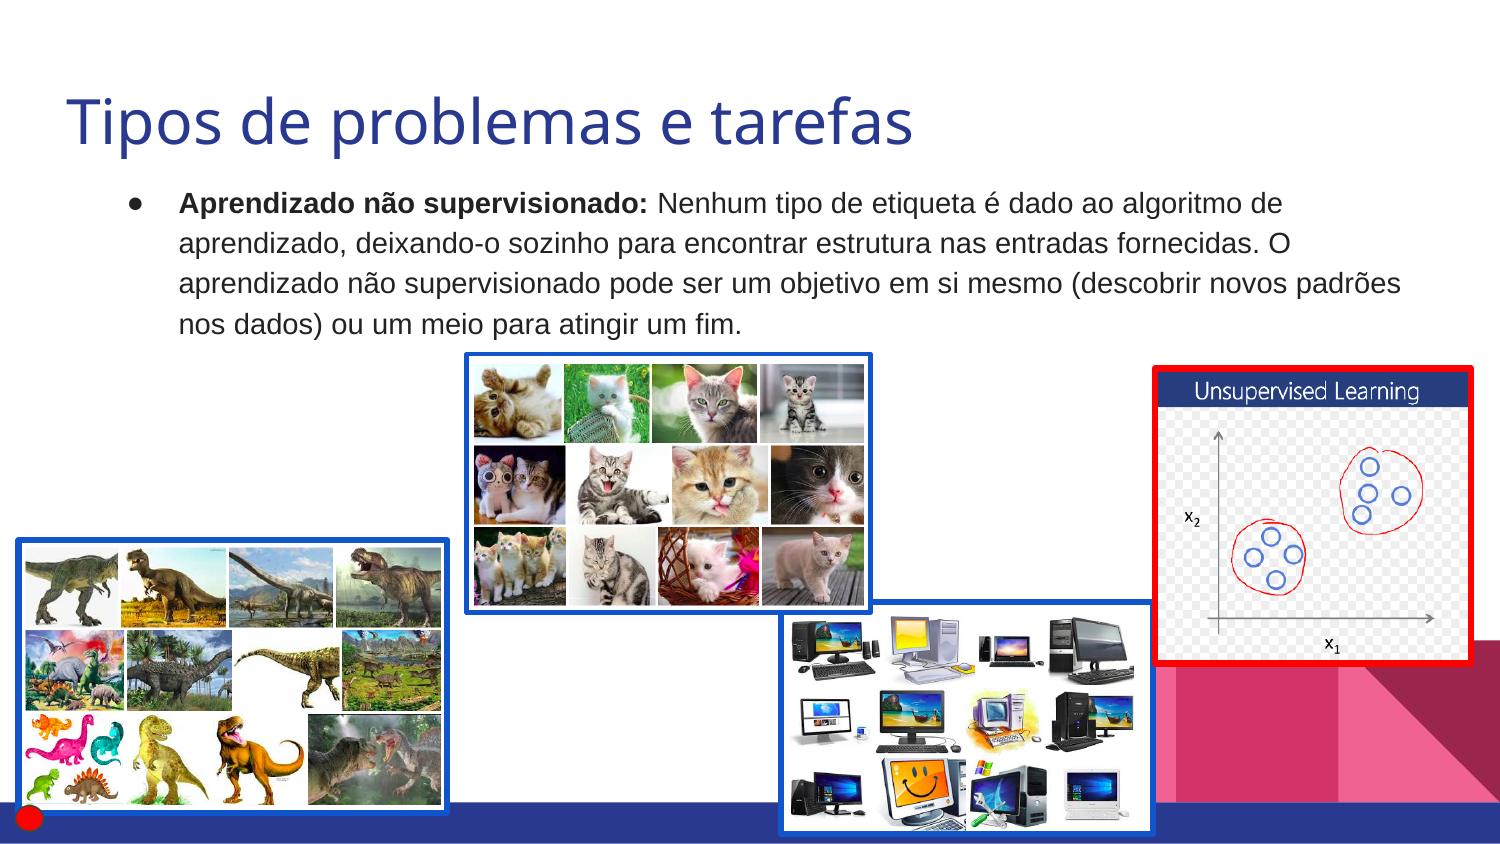

# Tipos de problemas e tarefas
Aprendizado não supervisionado: Nenhum tipo de etiqueta é dado ao algoritmo de aprendizado, deixando-o sozinho para encontrar estrutura nas entradas fornecidas. O aprendizado não supervisionado pode ser um objetivo em si mesmo (descobrir novos padrões nos dados) ou um meio para atingir um fim.